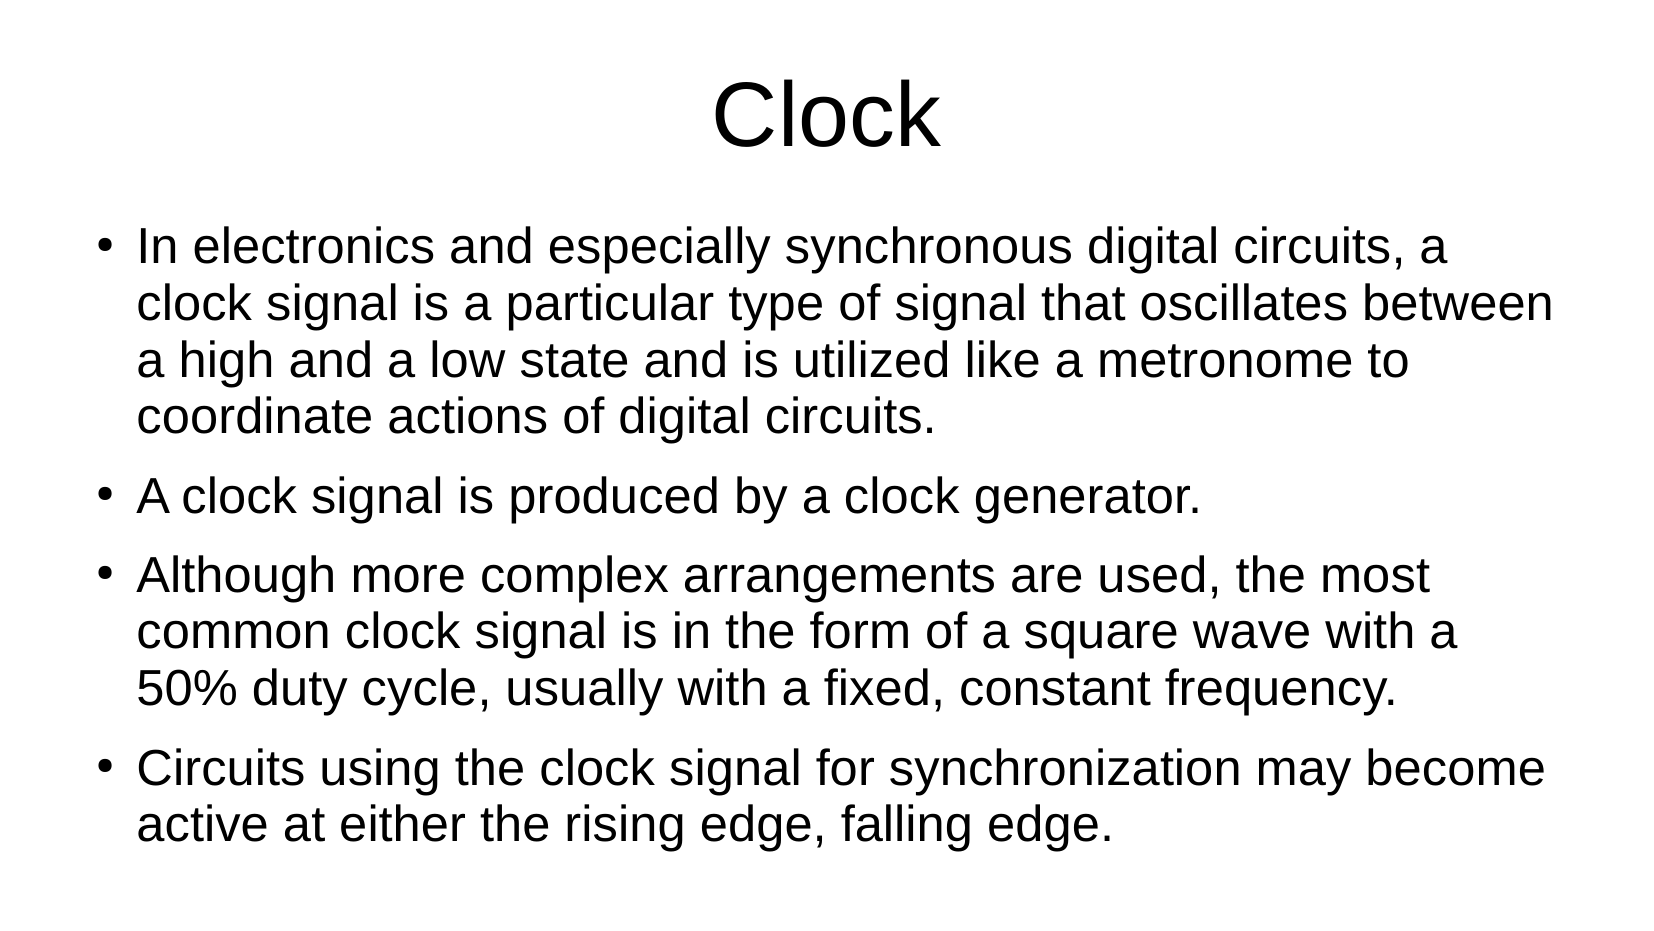

# Clock
In electronics and especially synchronous digital circuits, a clock signal is a particular type of signal that oscillates between a high and a low state and is utilized like a metronome to coordinate actions of digital circuits.
A clock signal is produced by a clock generator.
Although more complex arrangements are used, the most common clock signal is in the form of a square wave with a 50% duty cycle, usually with a fixed, constant frequency.
Circuits using the clock signal for synchronization may become active at either the rising edge, falling edge.